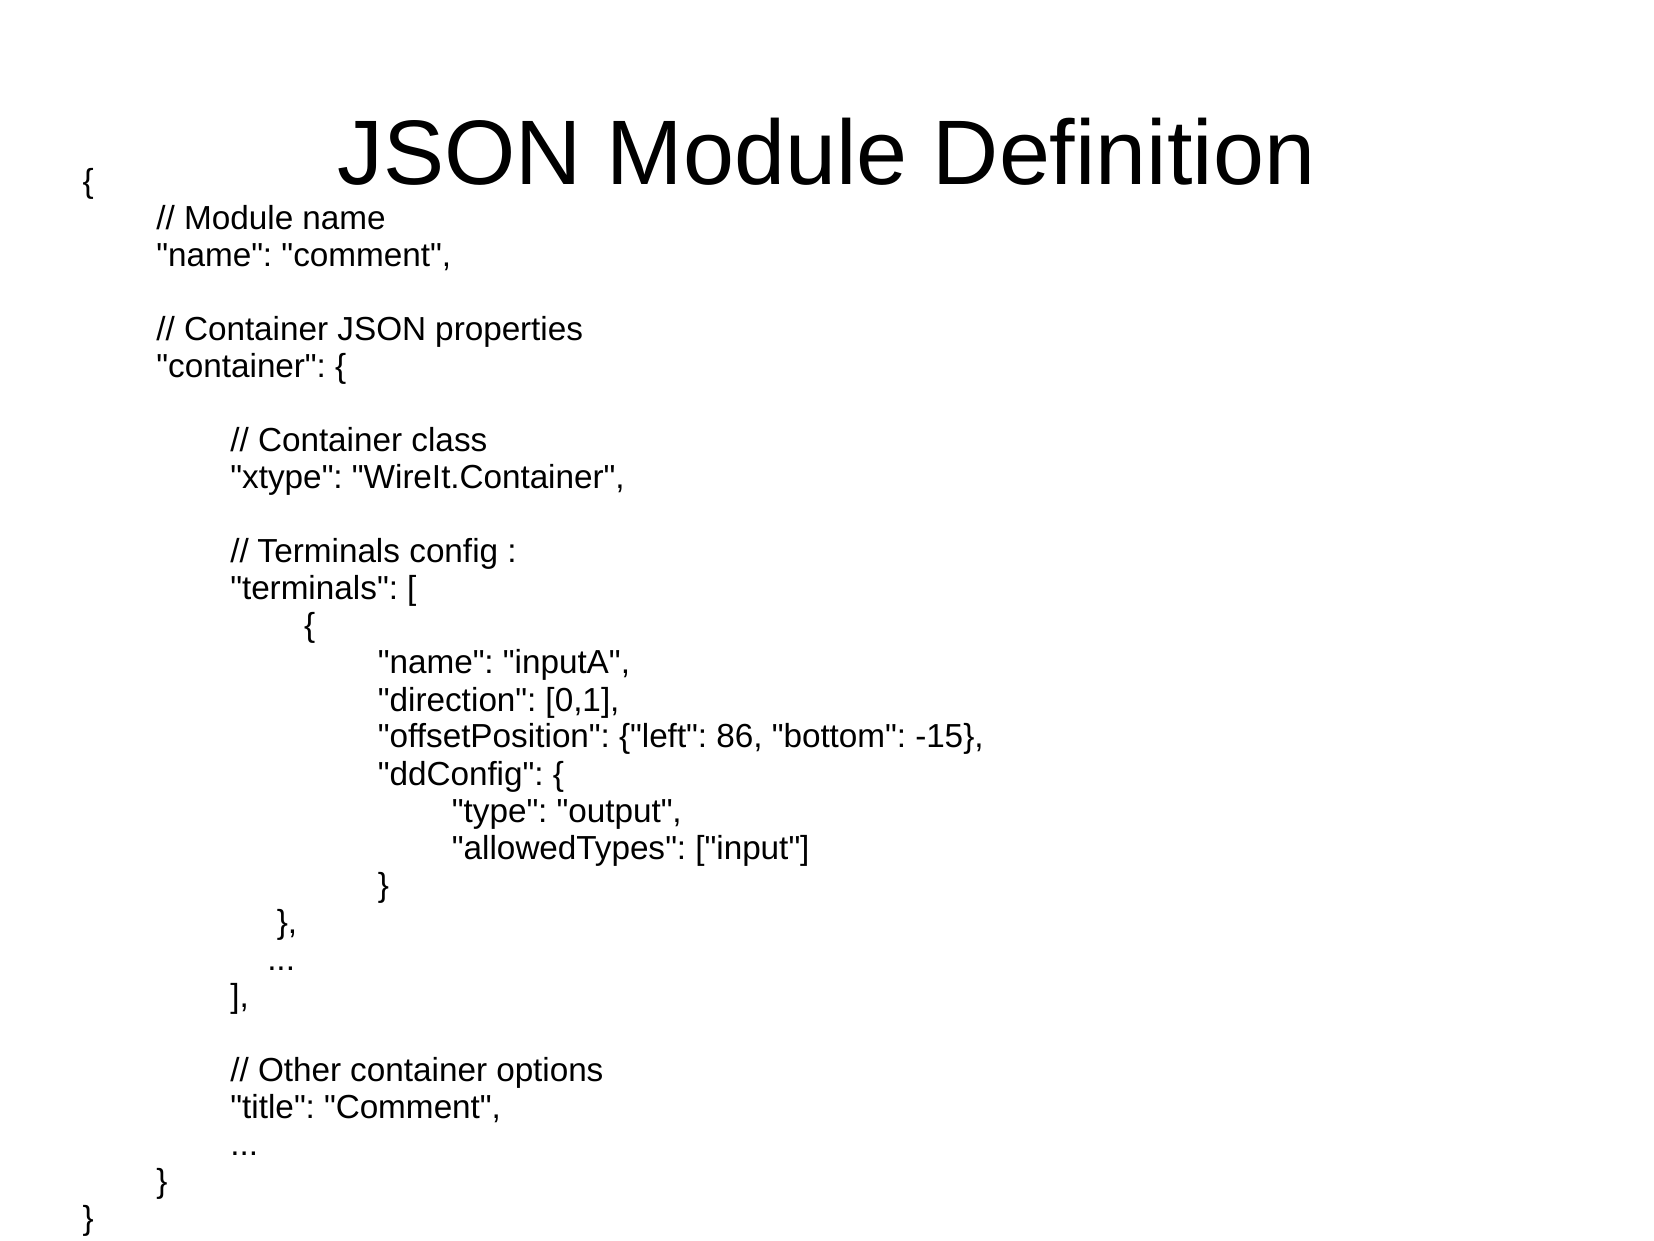

# JSON Module Definition
{
	// Module name
	"name": "comment",
	// Container JSON properties
 	"container": {
		// Container class
 		"xtype": "WireIt.Container",
		// Terminals config :
		"terminals": [
	 		{
			 	"name": "inputA",
				"direction": [0,1],
				"offsetPosition": {"left": 86, "bottom": -15},
				"ddConfig": {
 		"type": "output",
 		"allowedTypes": ["input"]
 		}
 },
		 ...
		],
		// Other container options
 		"title": "Comment",
		...
 	}
}